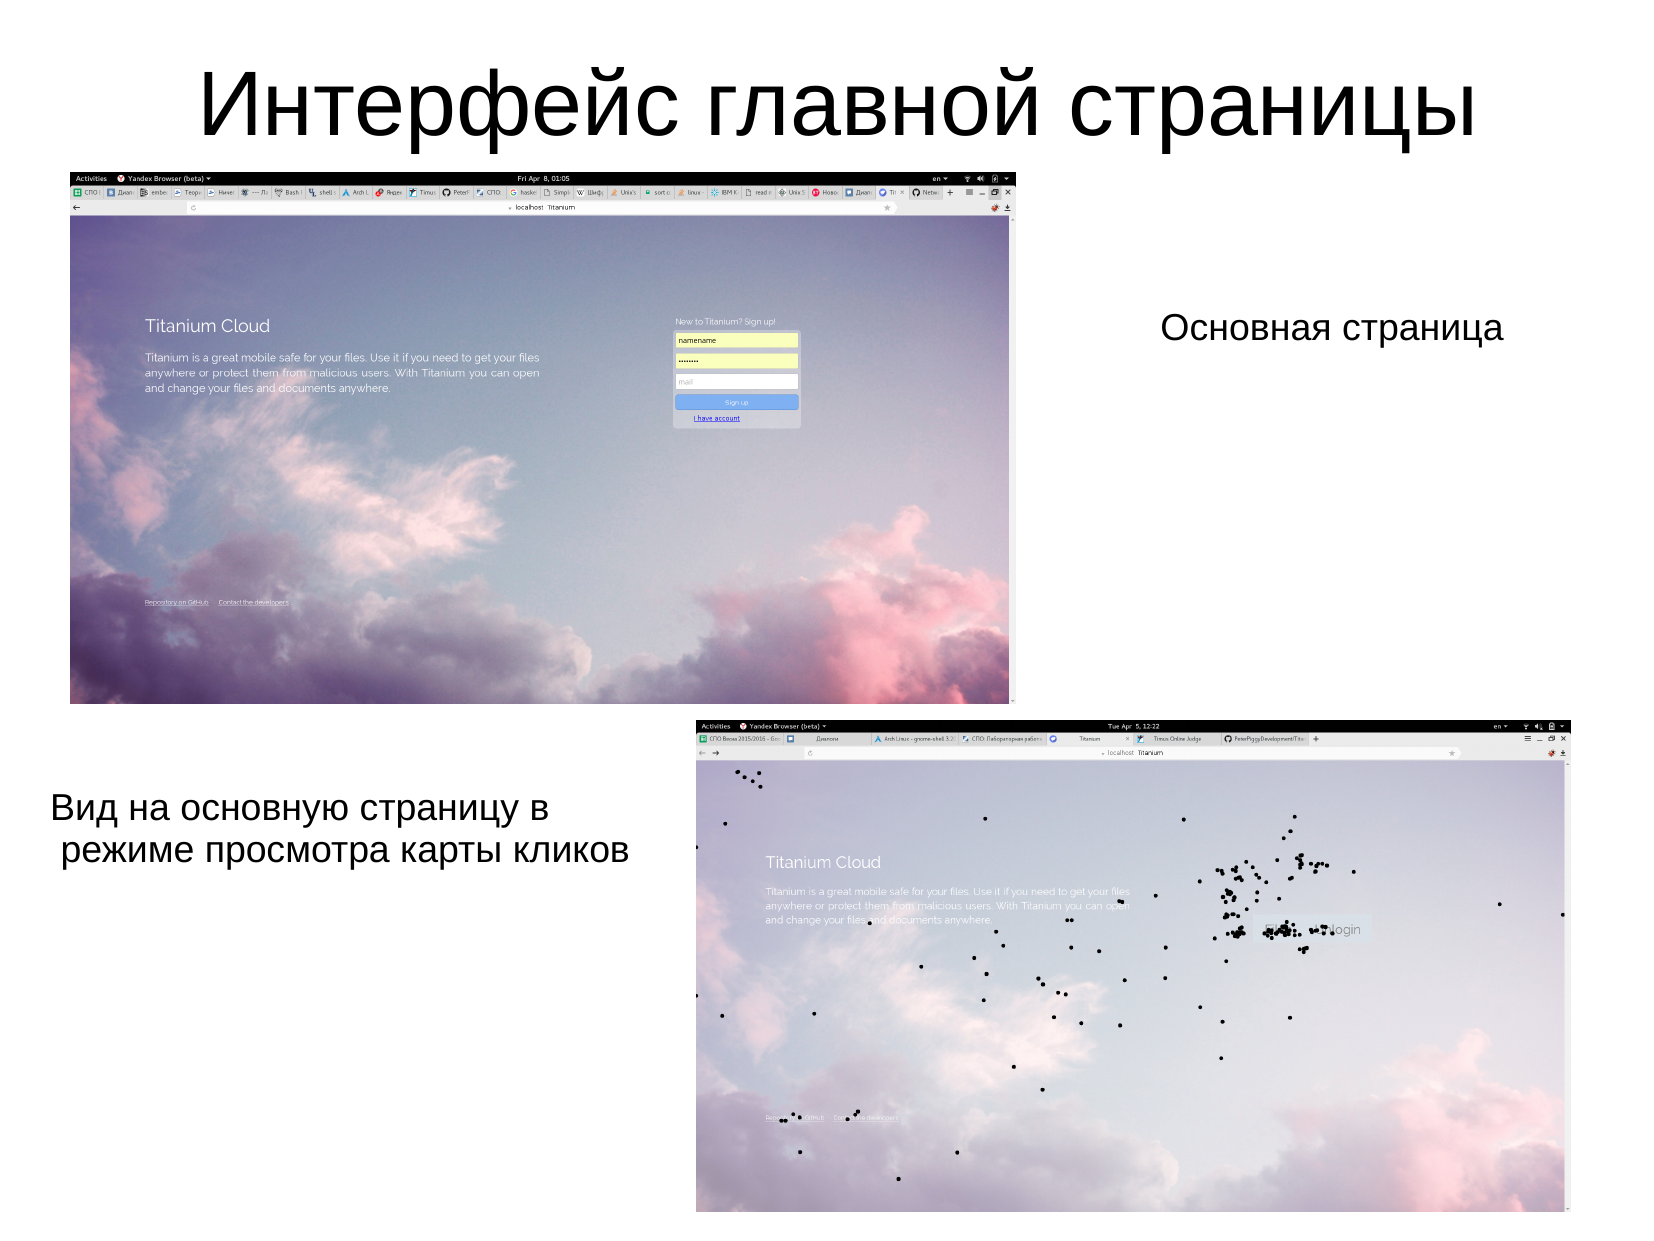

# Интерфейс главной страницы
Основная страница
Вид на основную страницу в
 режиме просмотра карты кликов